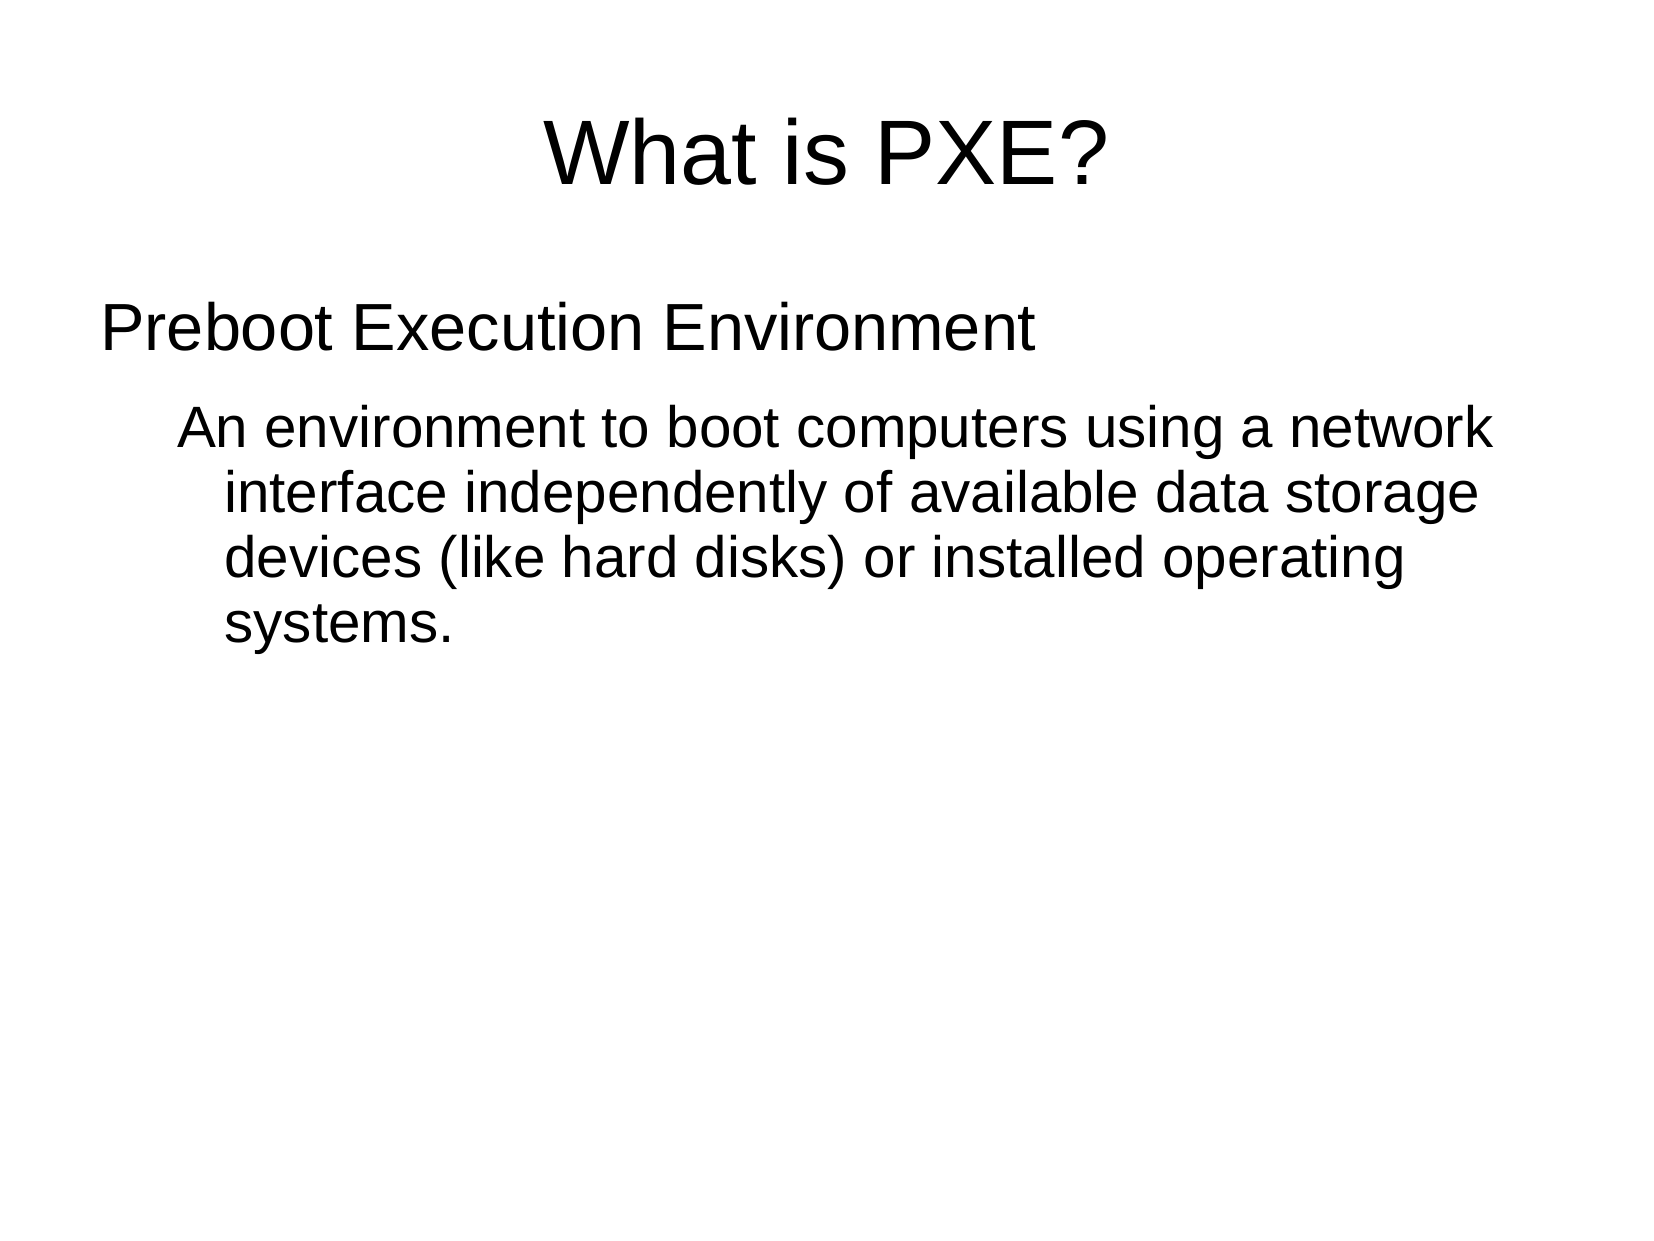

# What is PXE?
Preboot Execution Environment
An environment to boot computers using a network interface independently of available data storage devices (like hard disks) or installed operating systems.